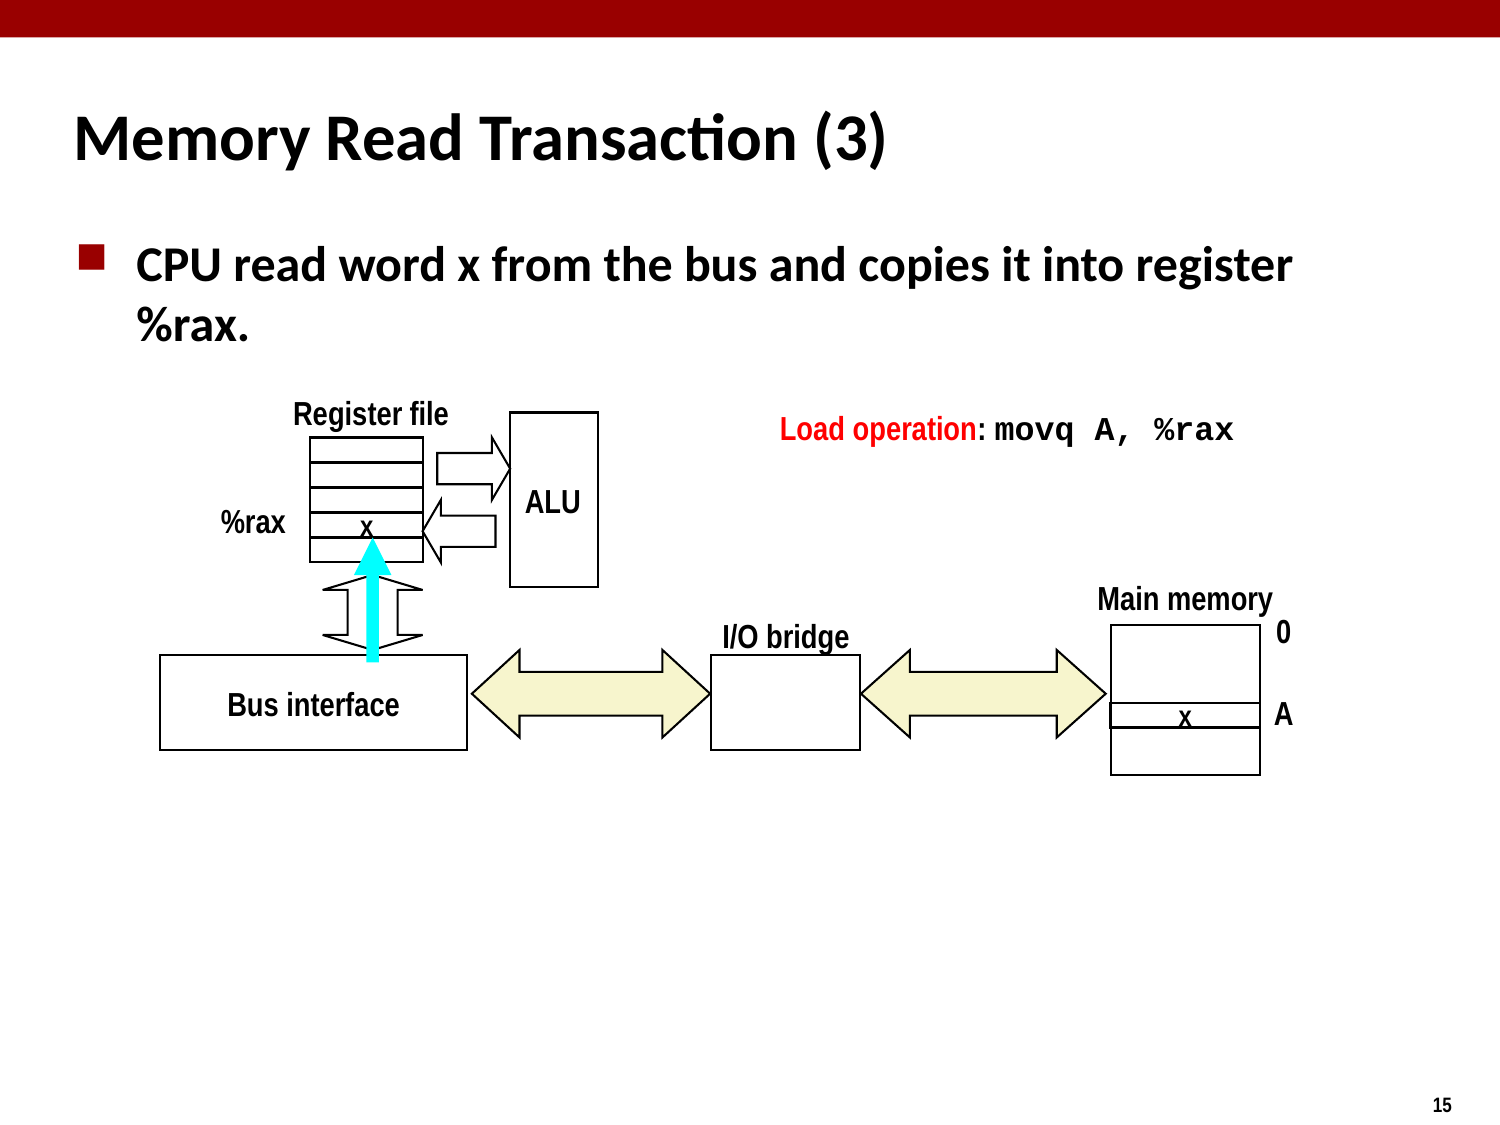

# Memory Read Transaction (3)
CPU read word x from the bus and copies it into register %rax.
Register file
Load operation: movq A, %rax
ALU
%rax
x
Main memory
0
I/O bridge
Bus interface
A
x